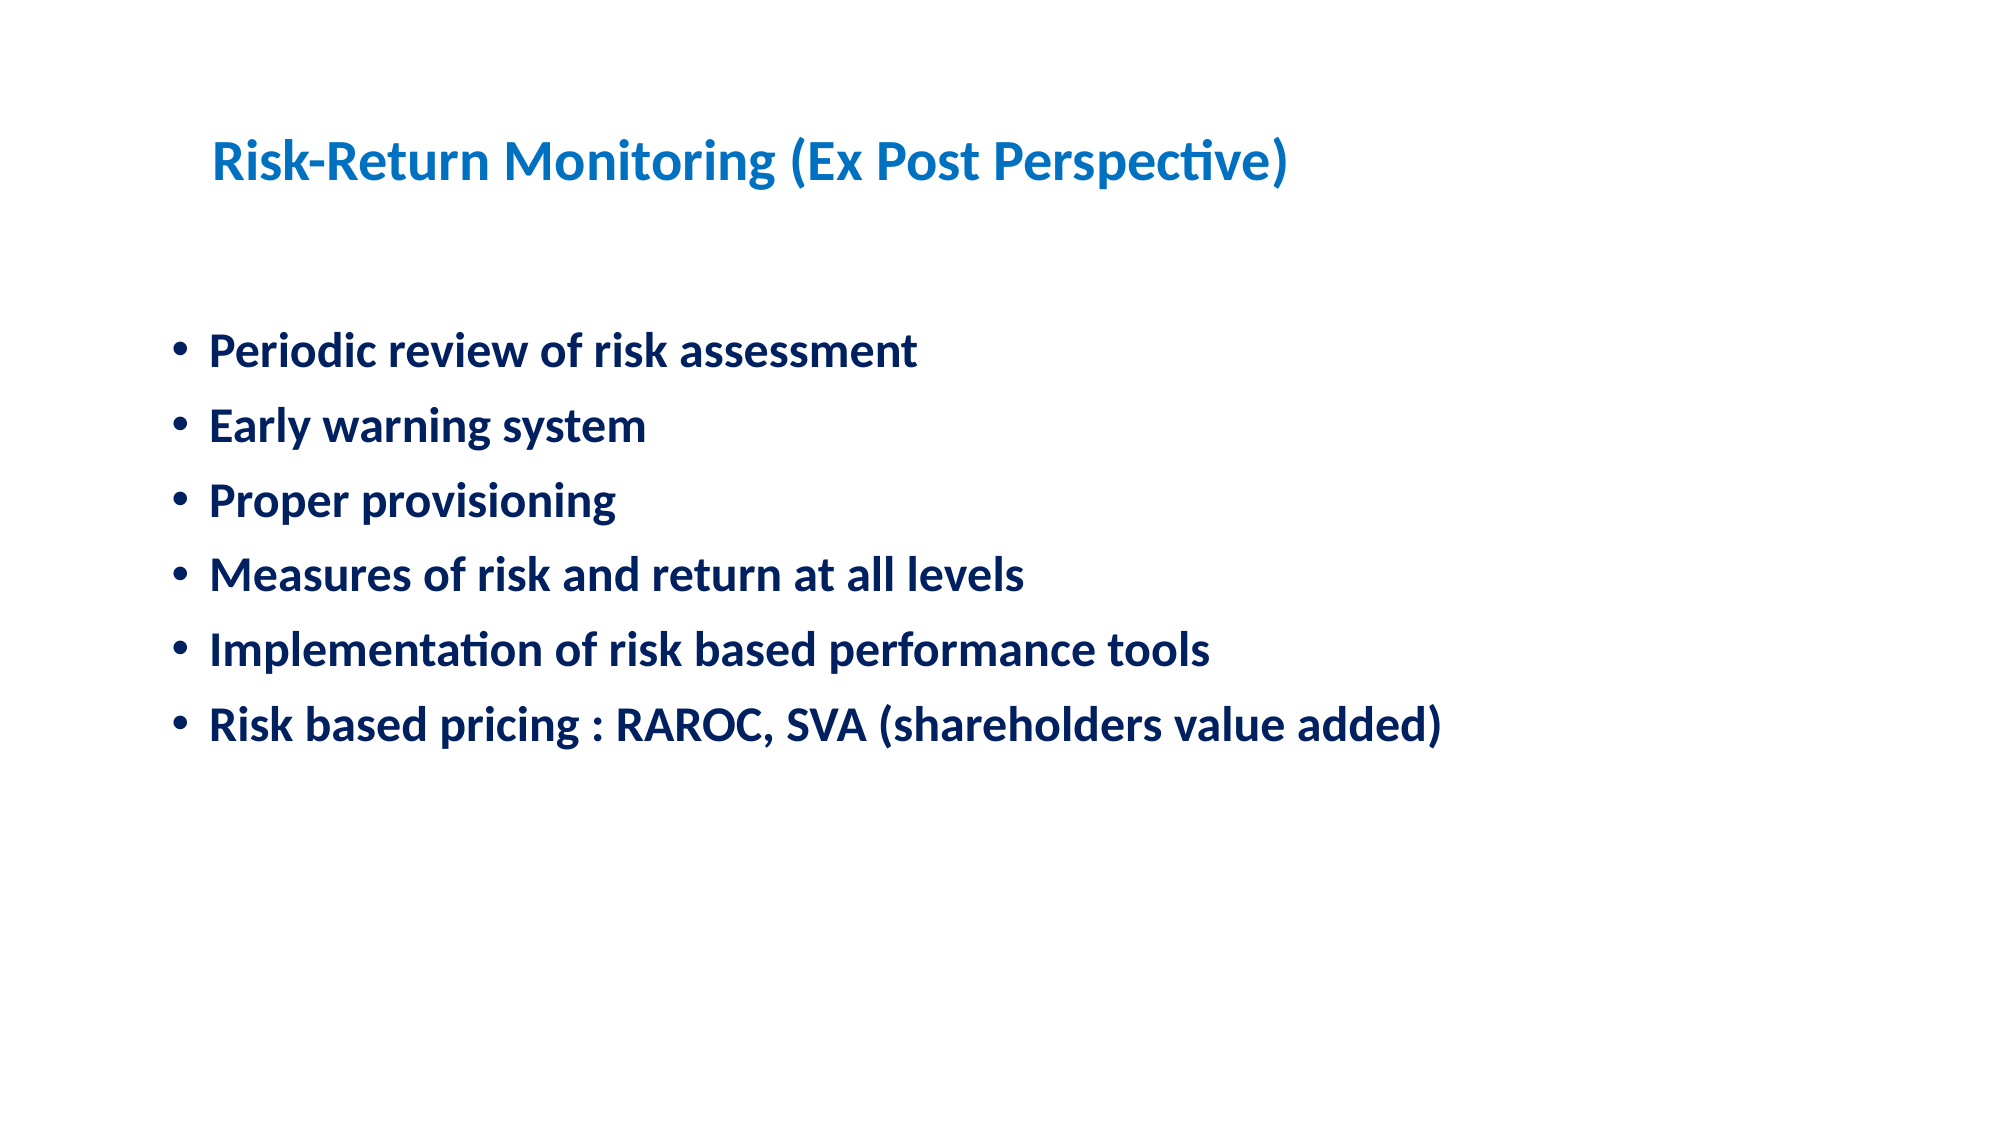

Risk-Return Monitoring (Ex Post Perspective)
# Periodic review of risk assessment
Early warning system
Proper provisioning
Measures of risk and return at all levels
Implementation of risk based performance tools
Risk based pricing : RAROC, SVA (shareholders value added)